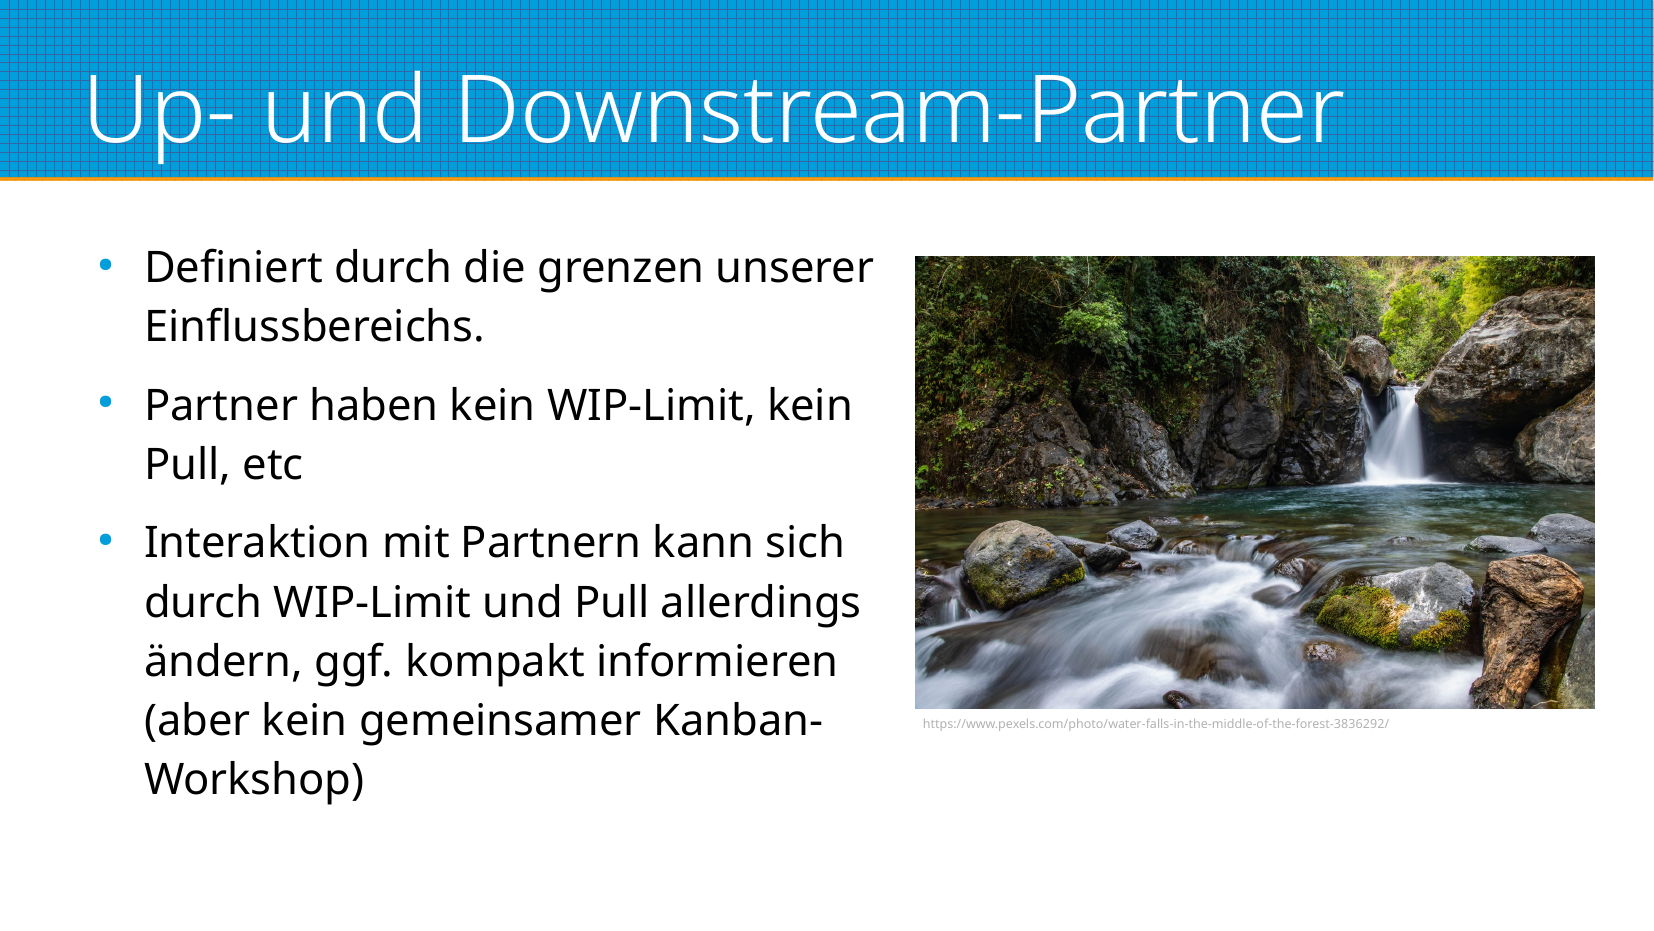

# Up- und Downstream-Partner
Definiert durch die grenzen unserer Einflussbereichs.
Partner haben kein WIP-Limit, kein Pull, etc
Interaktion mit Partnern kann sich durch WIP-Limit und Pull allerdings ändern, ggf. kompakt informieren (aber kein gemeinsamer Kanban-Workshop)
https://www.pexels.com/photo/water-falls-in-the-middle-of-the-forest-3836292/